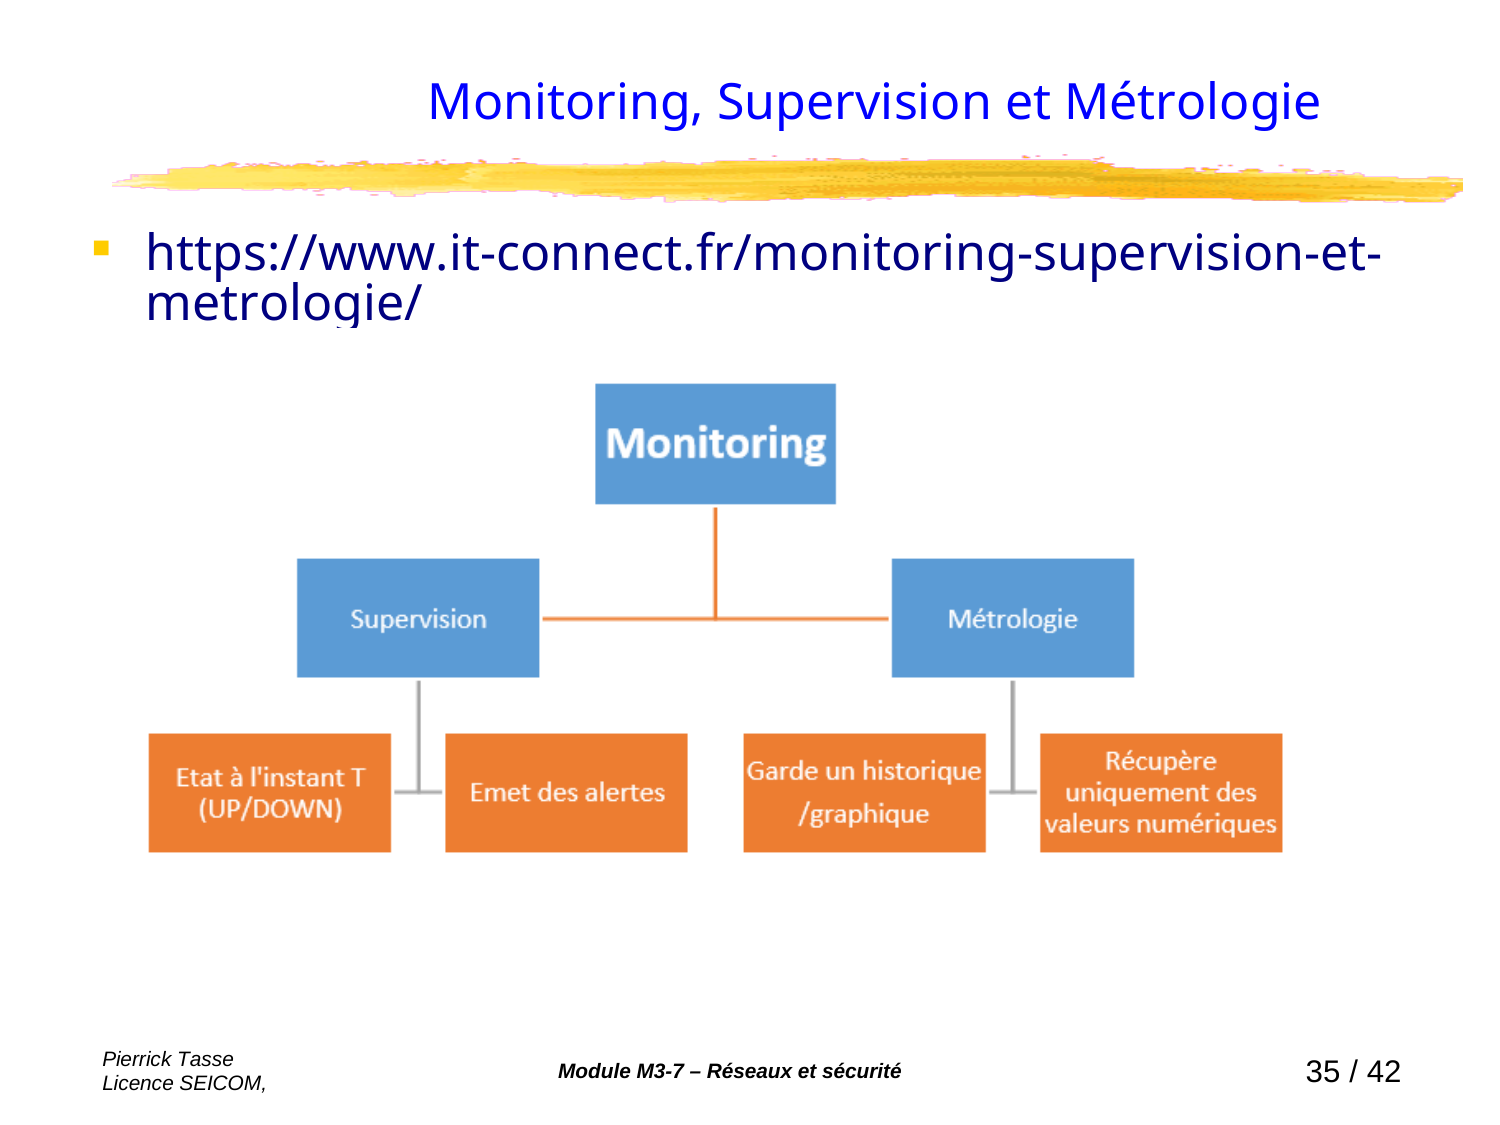

# Monitoring, Supervision et Métrologie
https://www.it-connect.fr/monitoring-supervision-et-metrologie/
35